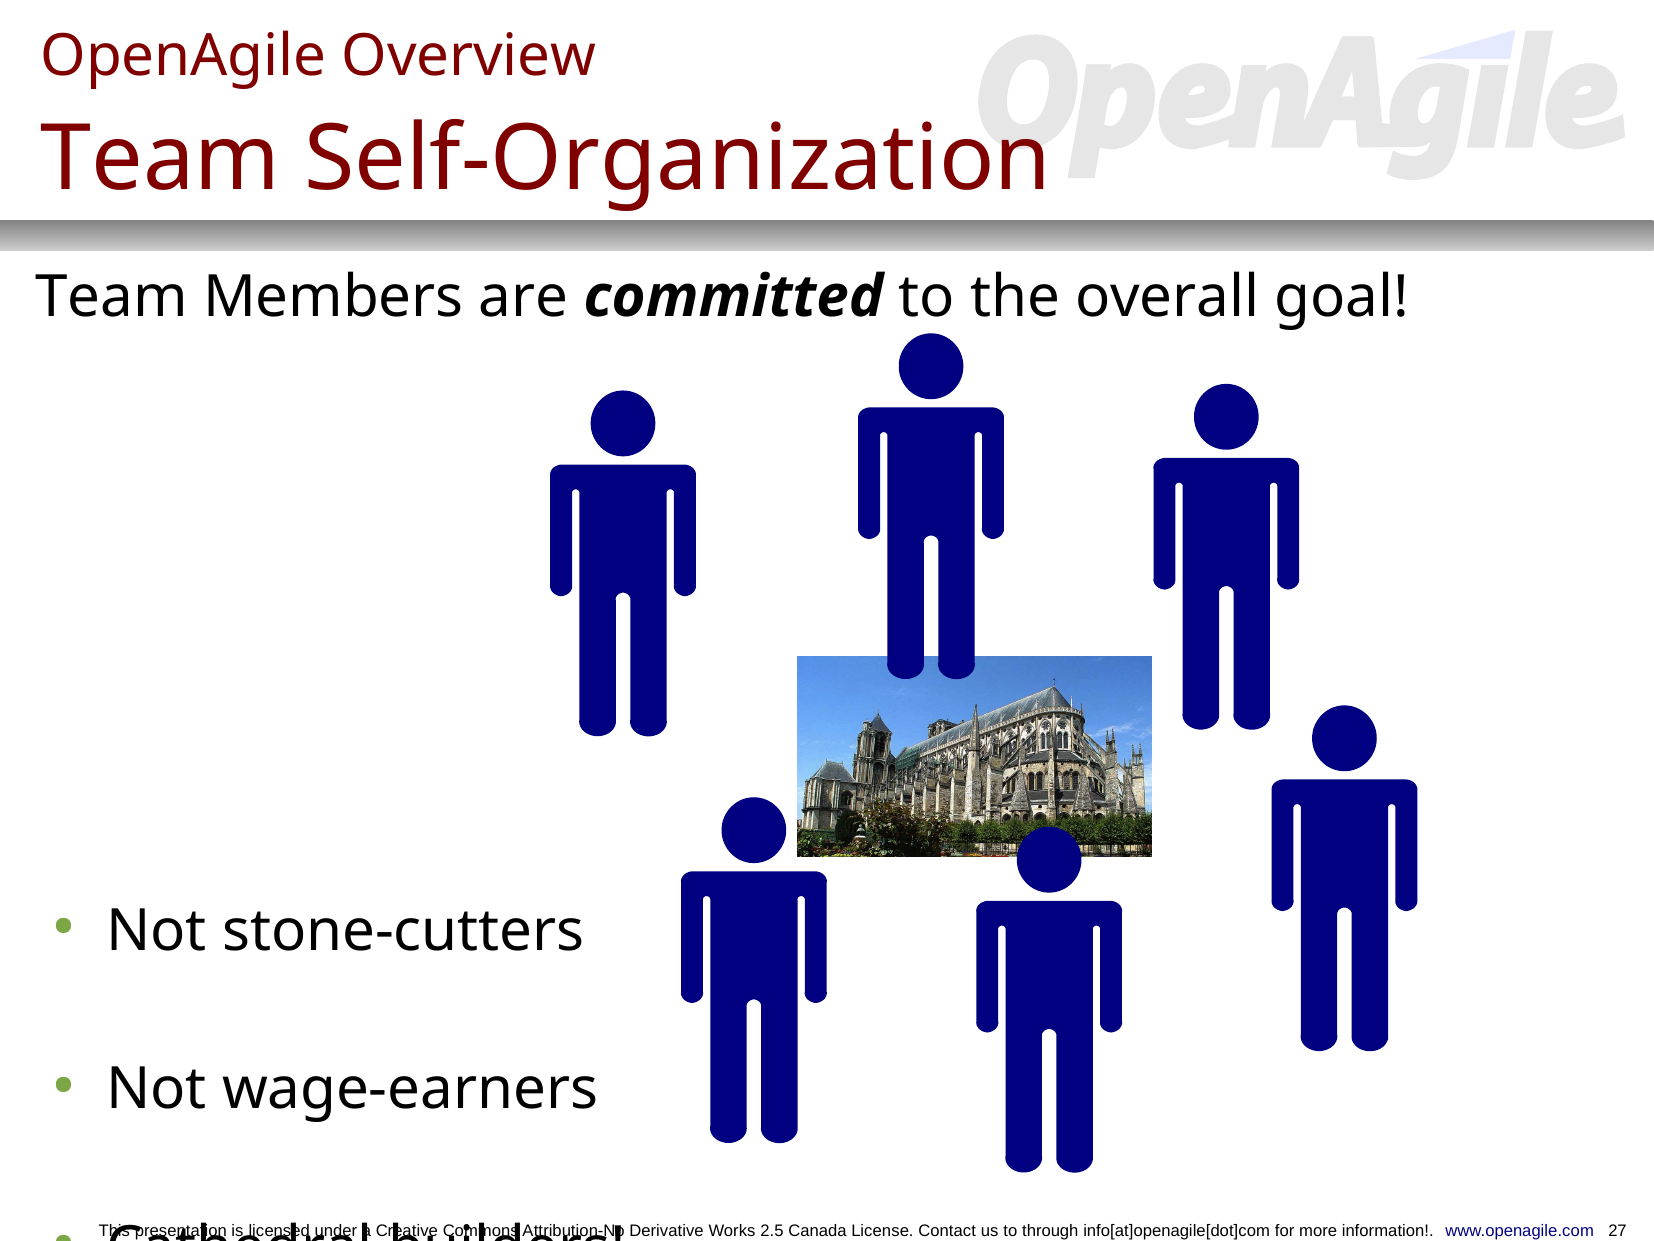

# OpenAgile Overview Team Self-Organization
Team Members are committed to the overall goal!
Not stone-cutters
Not wage-earners
Cathedral builders!